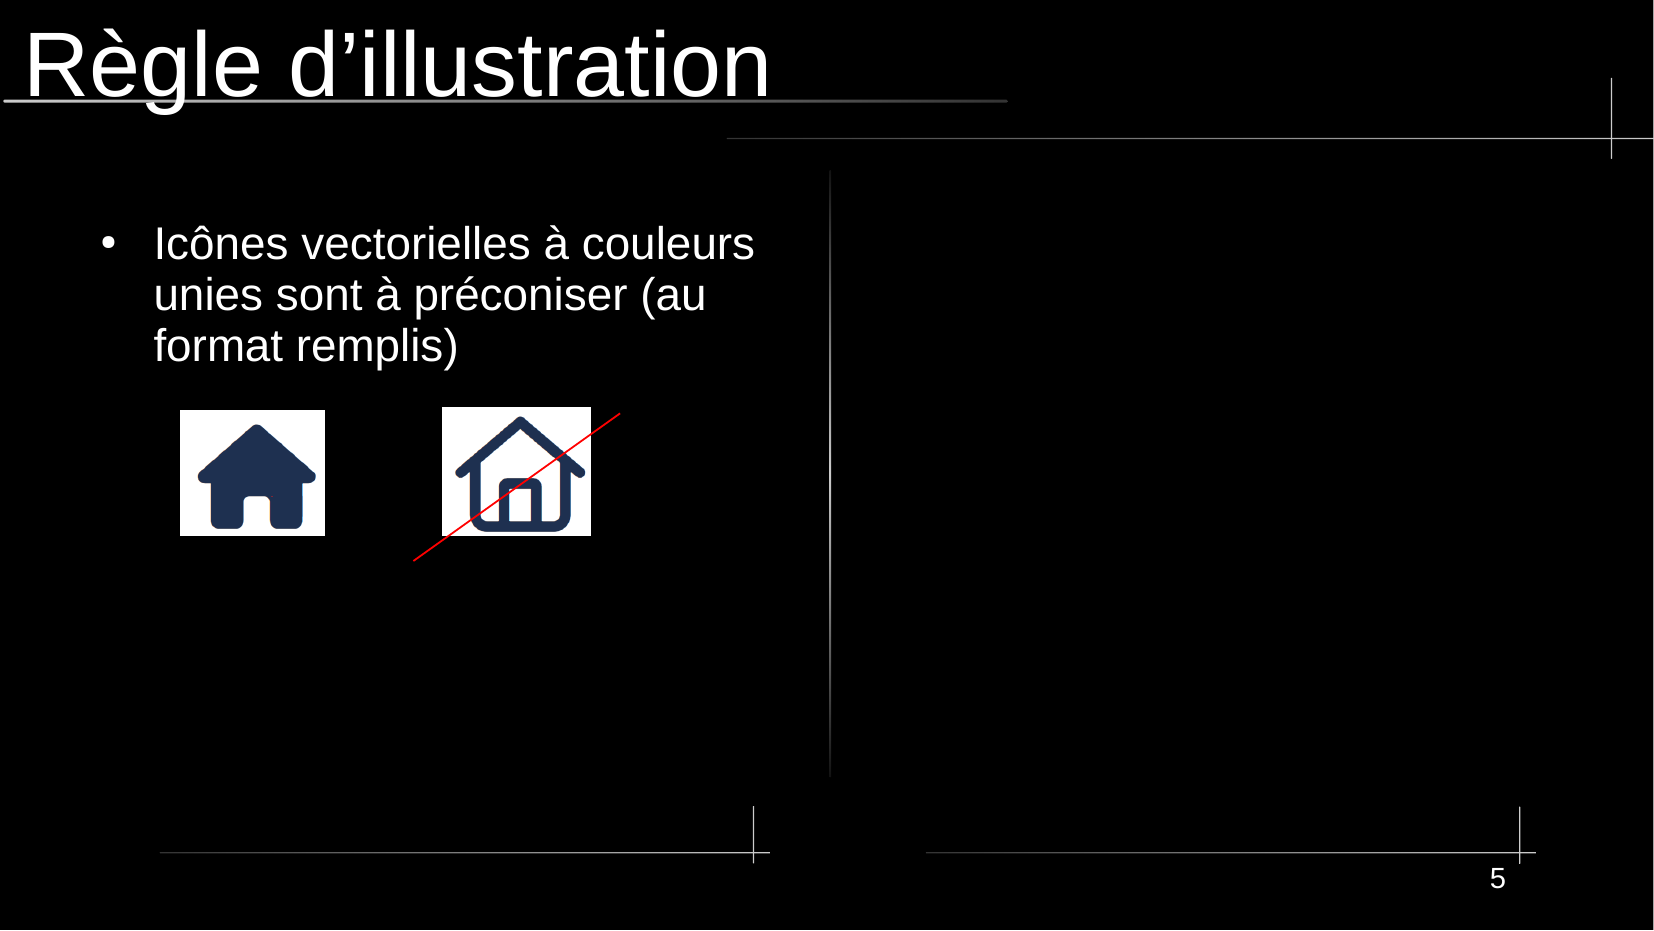

# Règle d’illustration
Icônes vectorielles à couleurs unies sont à préconiser (au format remplis)
5